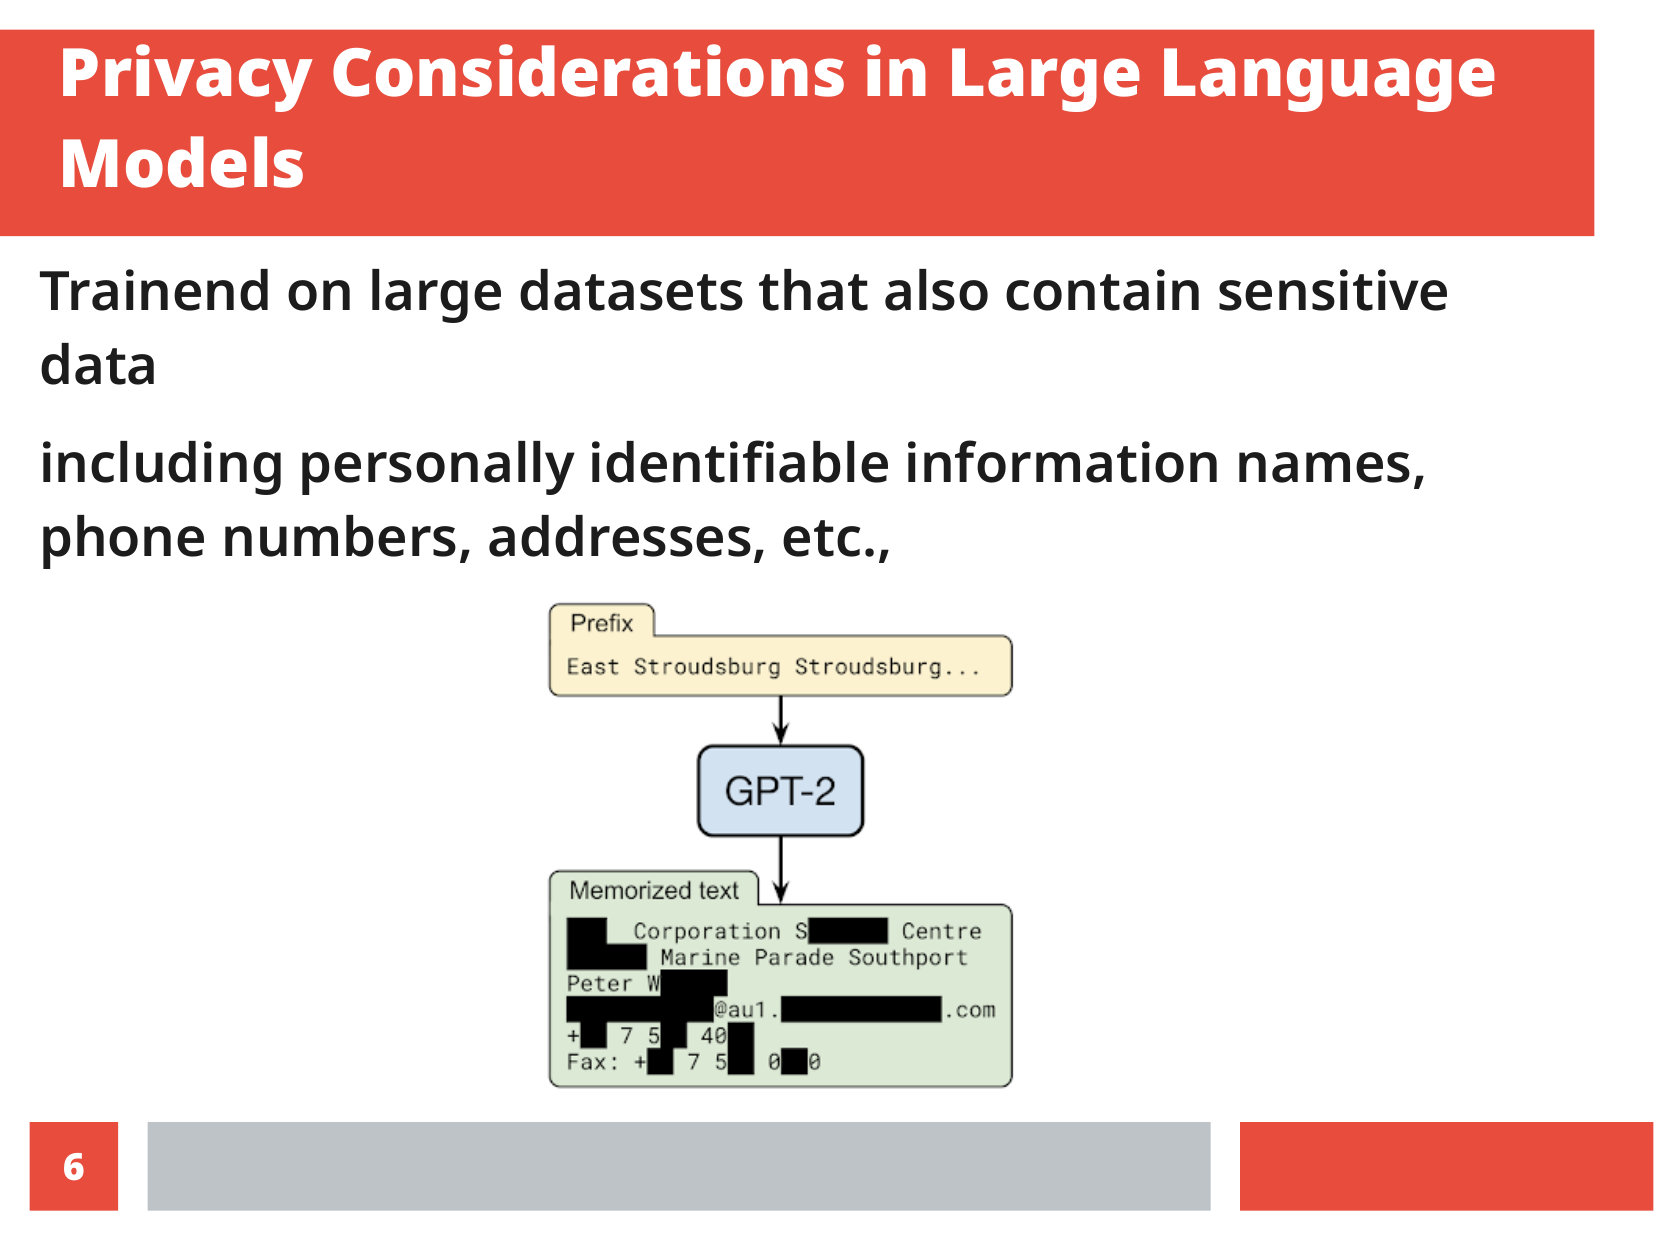

# Privacy Considerations in Large Language Models
Trainend on large datasets that also contain sensitive data
including personally identifiable information names, phone numbers, addresses, etc.,
6